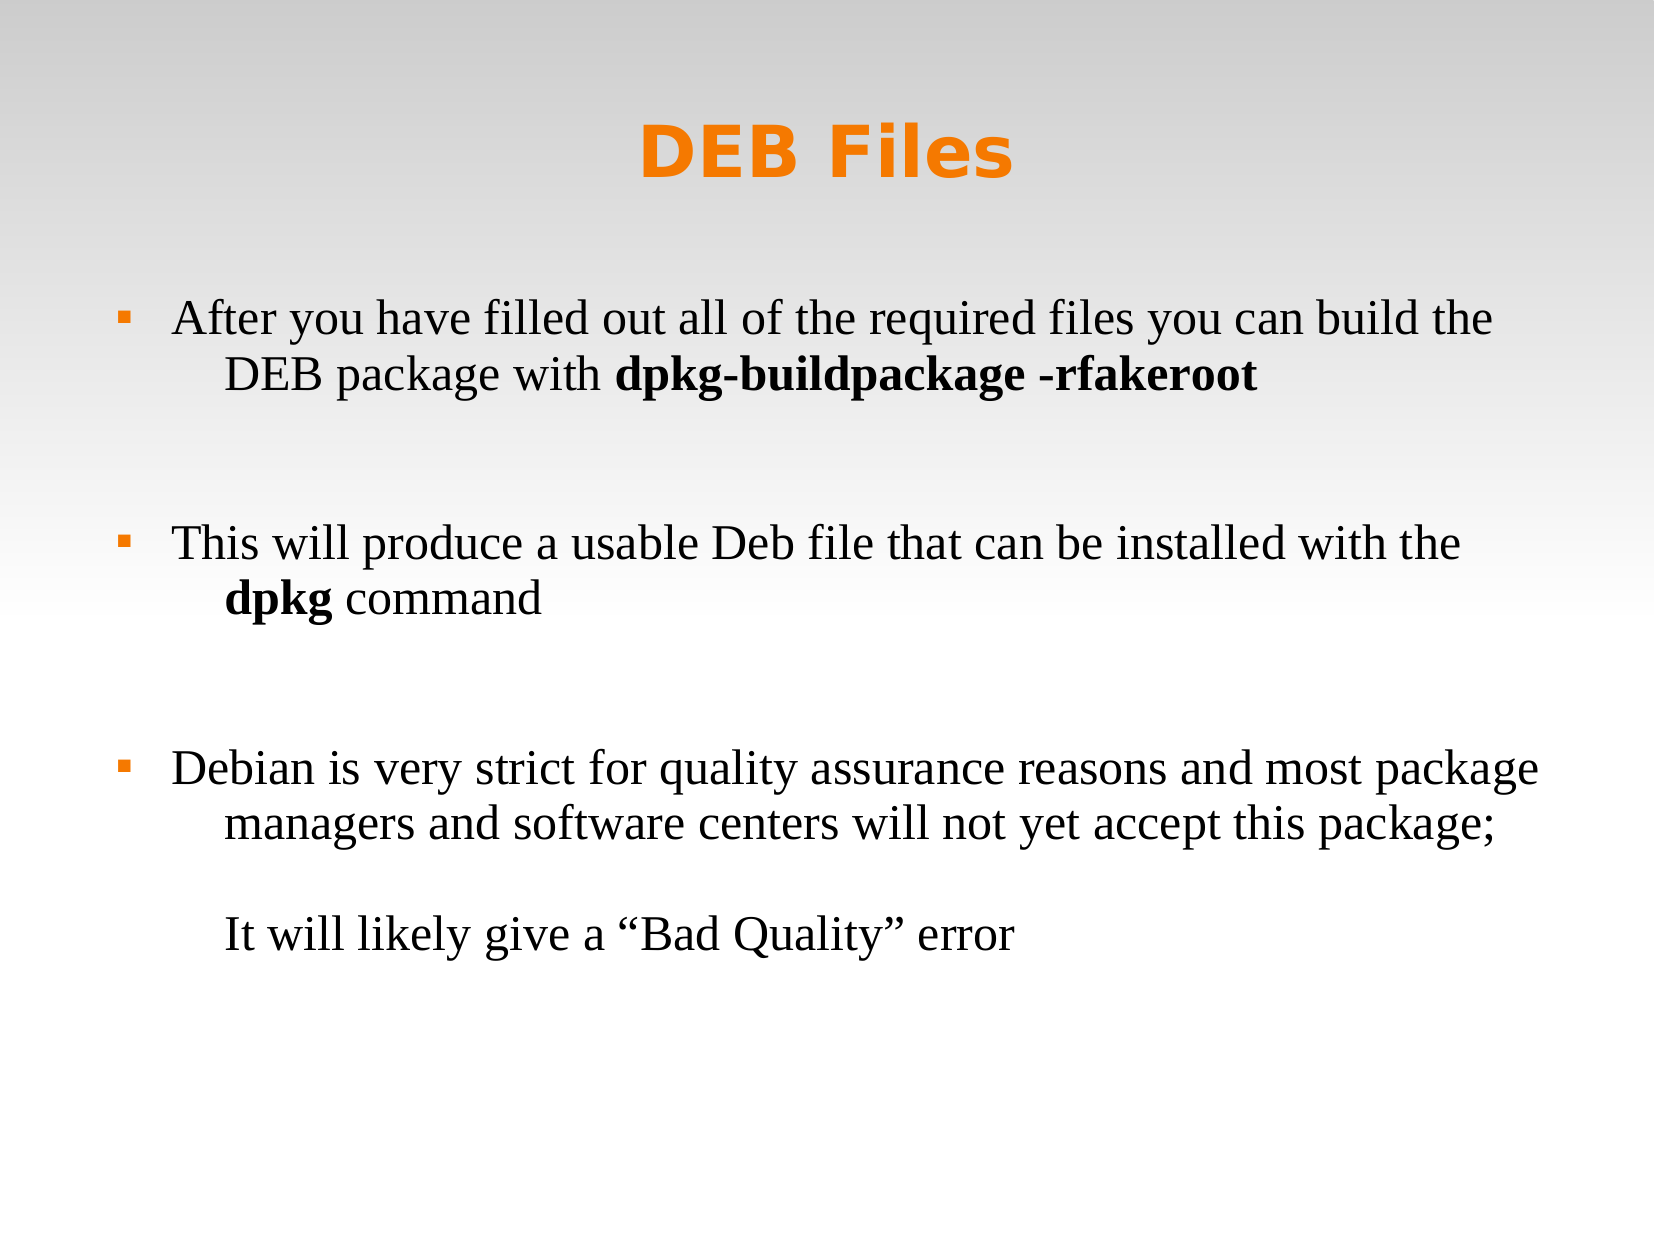

# DEB Files
After you have filled out all of the required files you can build the DEB package with dpkg-buildpackage -rfakeroot
This will produce a usable Deb file that can be installed with the dpkg command
Debian is very strict for quality assurance reasons and most package managers and software centers will not yet accept this package;
It will likely give a “Bad Quality” error